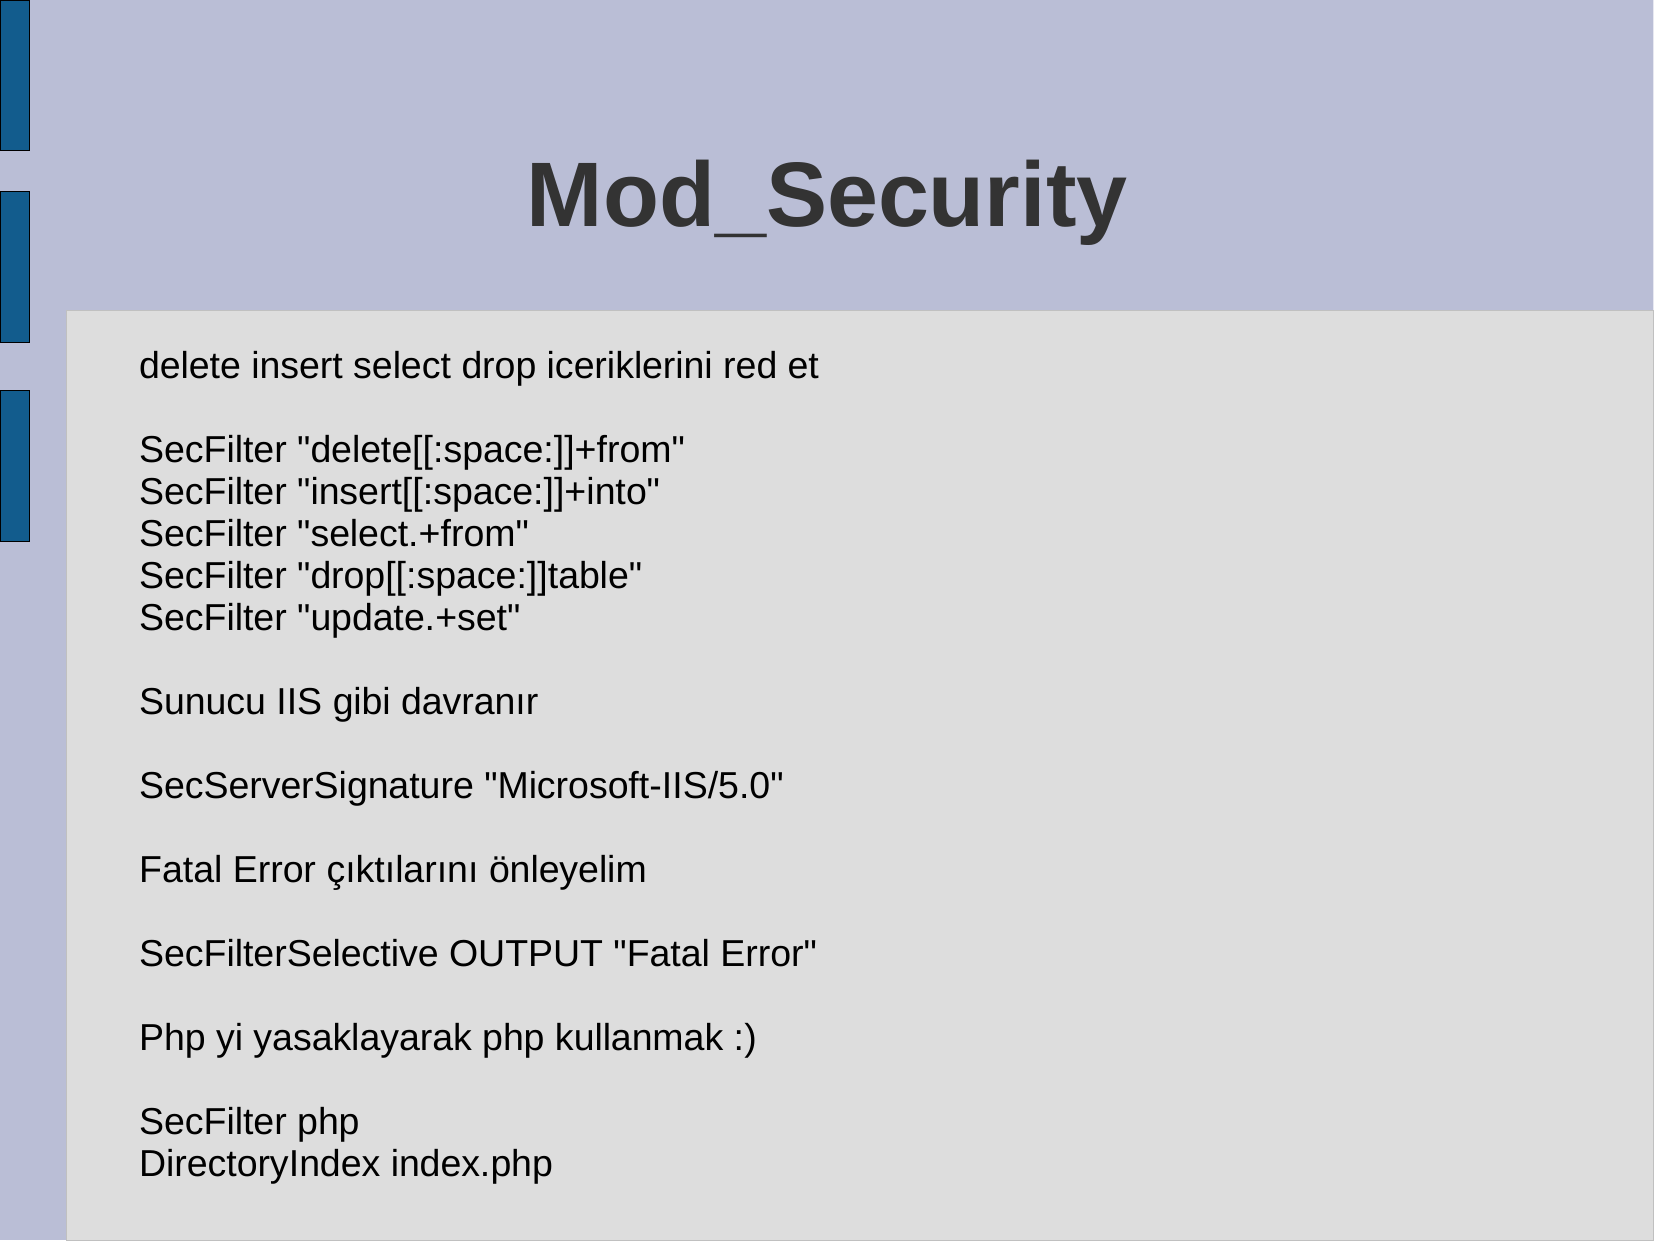

# Mod_Security
delete insert select drop iceriklerini red et
SecFilter "delete[[:space:]]+from"
SecFilter "insert[[:space:]]+into"
SecFilter "select.+from"
SecFilter "drop[[:space:]]table"
SecFilter "update.+set"
Sunucu IIS gibi davranır
SecServerSignature "Microsoft-IIS/5.0"
Fatal Error çıktılarını önleyelim
SecFilterSelective OUTPUT "Fatal Error"
Php yi yasaklayarak php kullanmak :)
SecFilter php
DirectoryIndex index.php